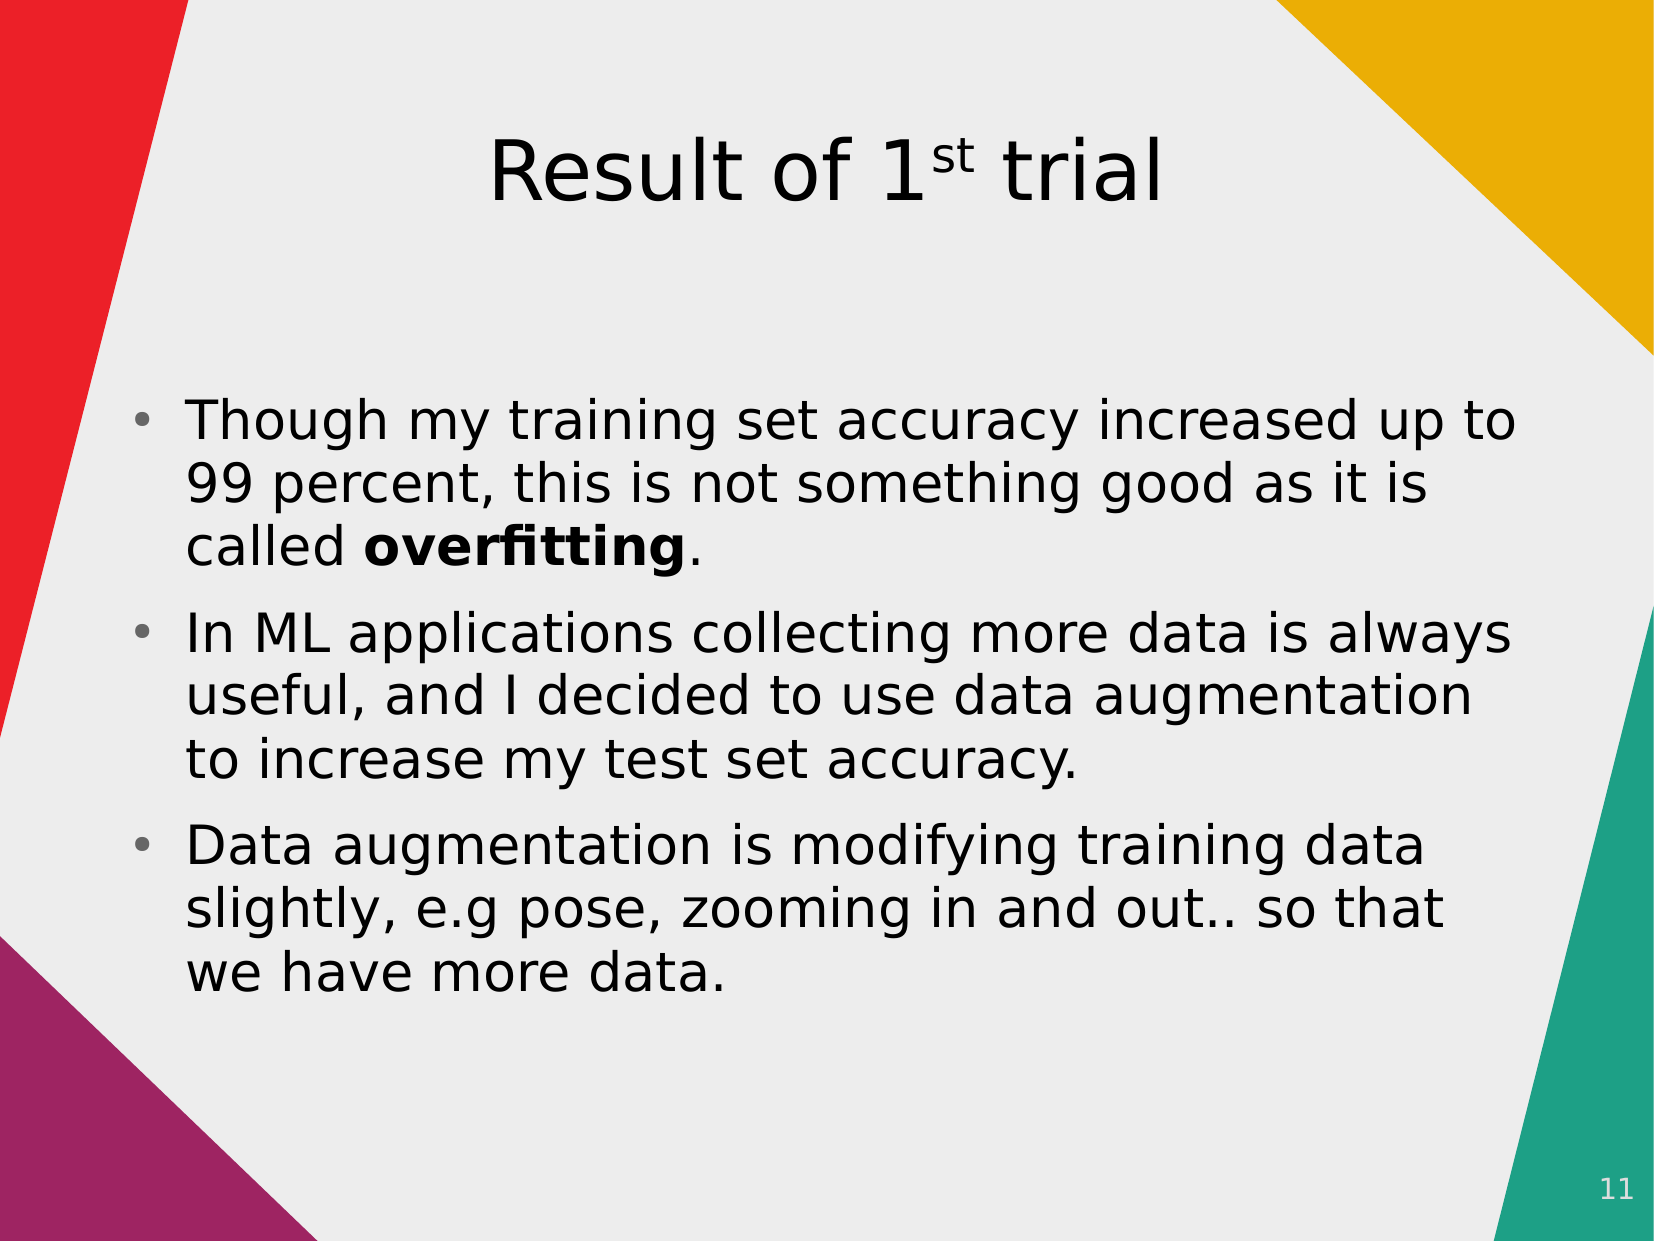

# Result of 1st trial
Though my training set accuracy increased up to 99 percent, this is not something good as it is called overfitting.
In ML applications collecting more data is always useful, and I decided to use data augmentation to increase my test set accuracy.
Data augmentation is modifying training data slightly, e.g pose, zooming in and out.. so that we have more data.
11